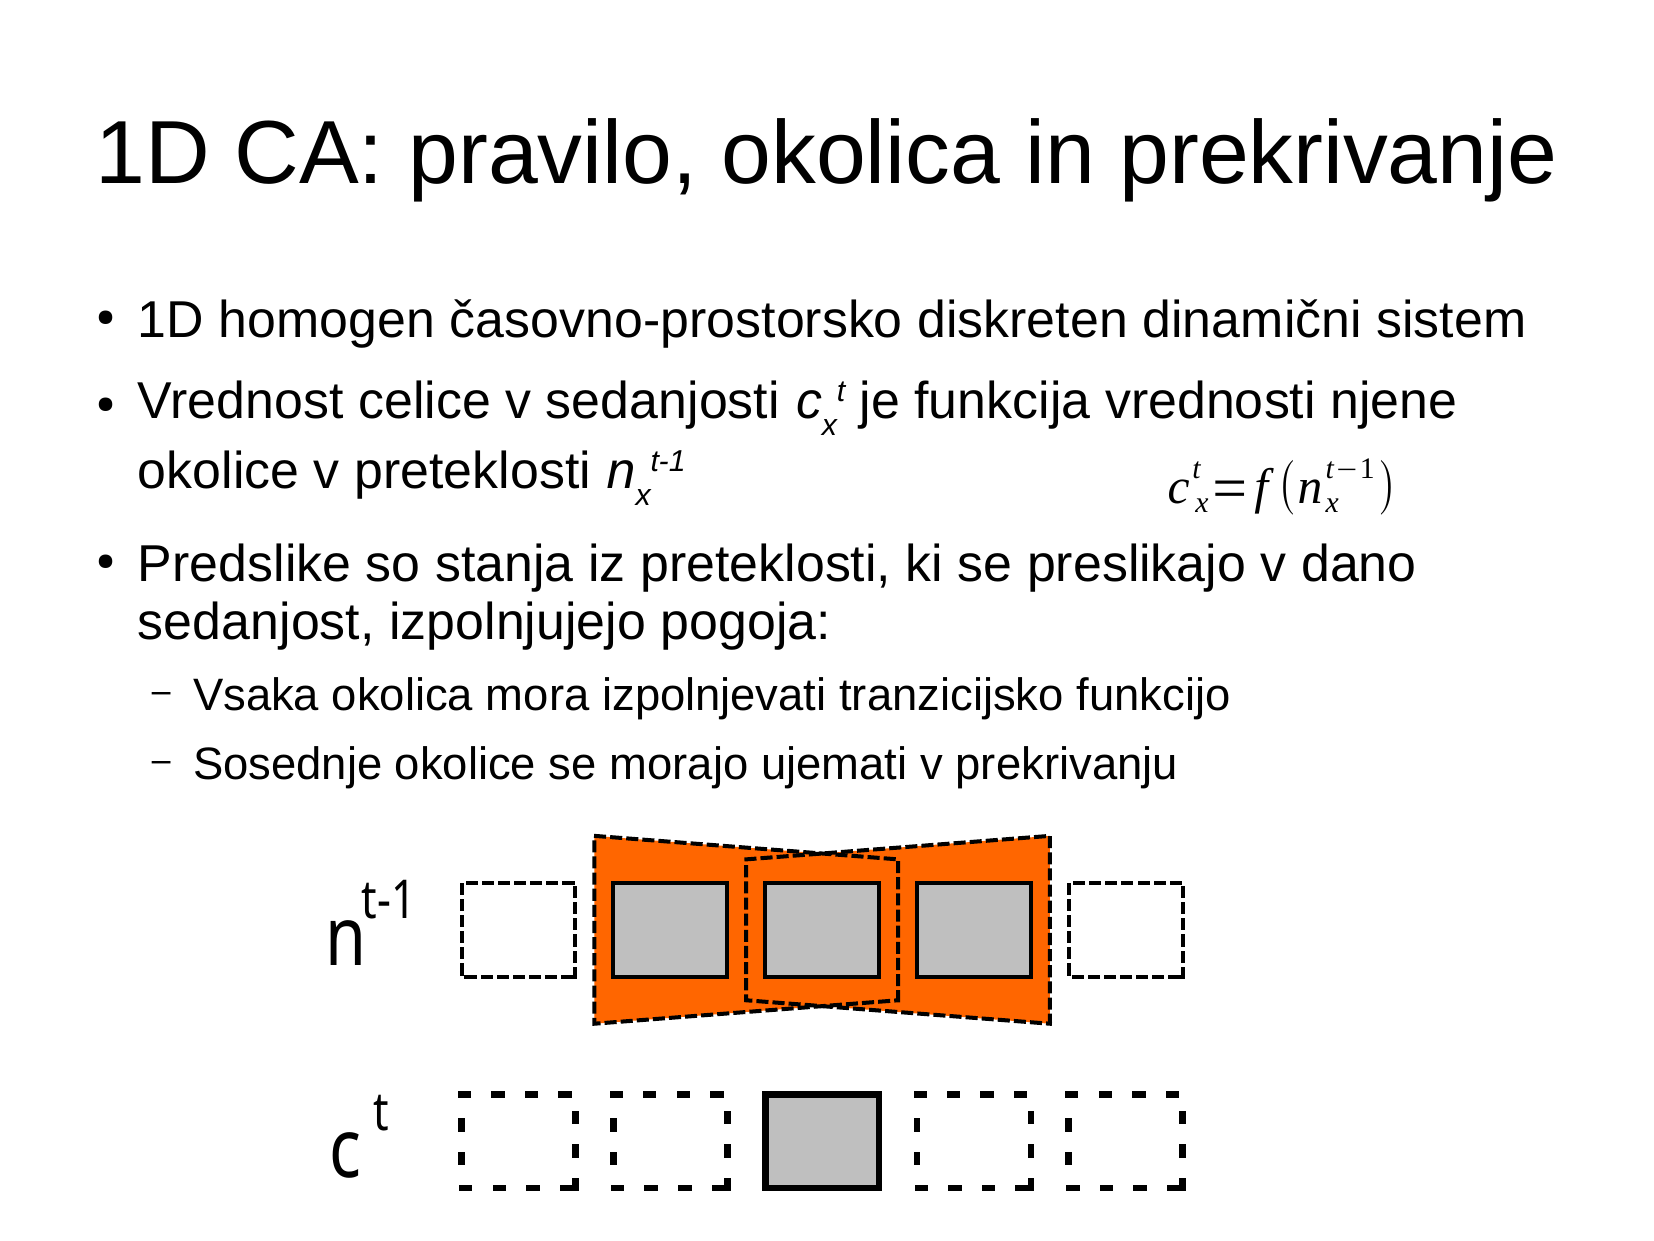

# 1D CA: pravilo, okolica in prekrivanje
1D homogen časovno-prostorsko diskreten dinamični sistem
Vrednost celice v sedanjosti cxt je funkcija vrednosti njene okolice v preteklosti nxt-1
Predslike so stanja iz preteklosti, ki se preslikajo v dano sedanjost, izpolnjujejo pogoja:
Vsaka okolica mora izpolnjevati tranzicijsko funkcijo
Sosednje okolice se morajo ujemati v prekrivanju